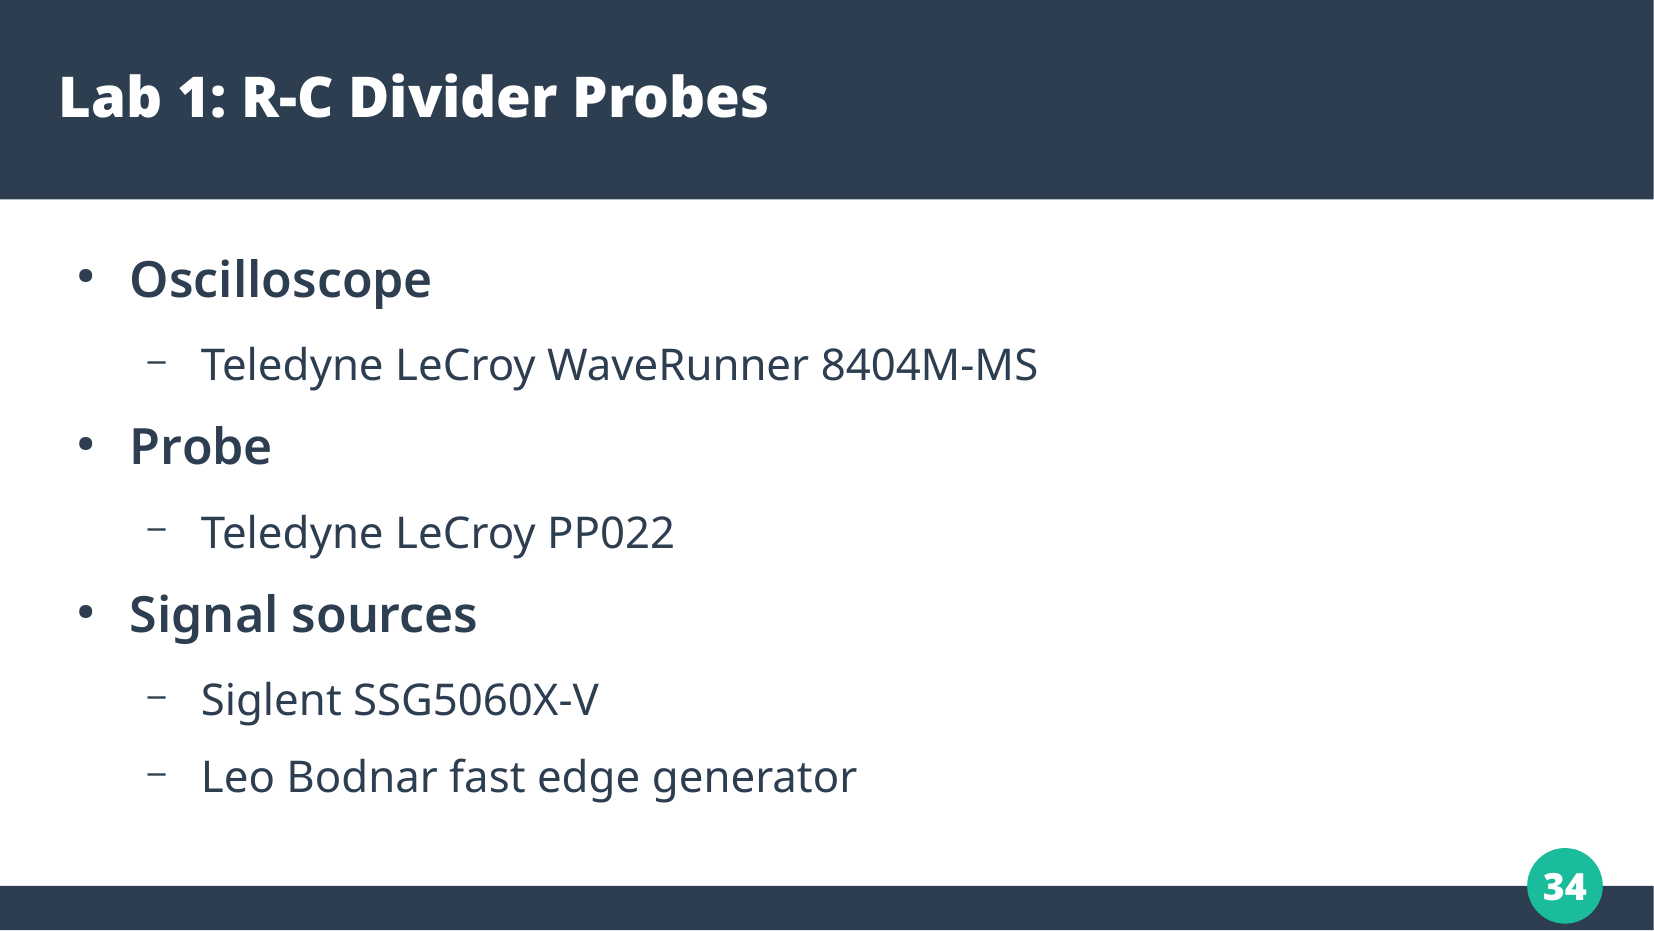

# Lab 1: R-C Divider Probes
Oscilloscope
Teledyne LeCroy WaveRunner 8404M-MS
Probe
Teledyne LeCroy PP022
Signal sources
Siglent SSG5060X-V
Leo Bodnar fast edge generator